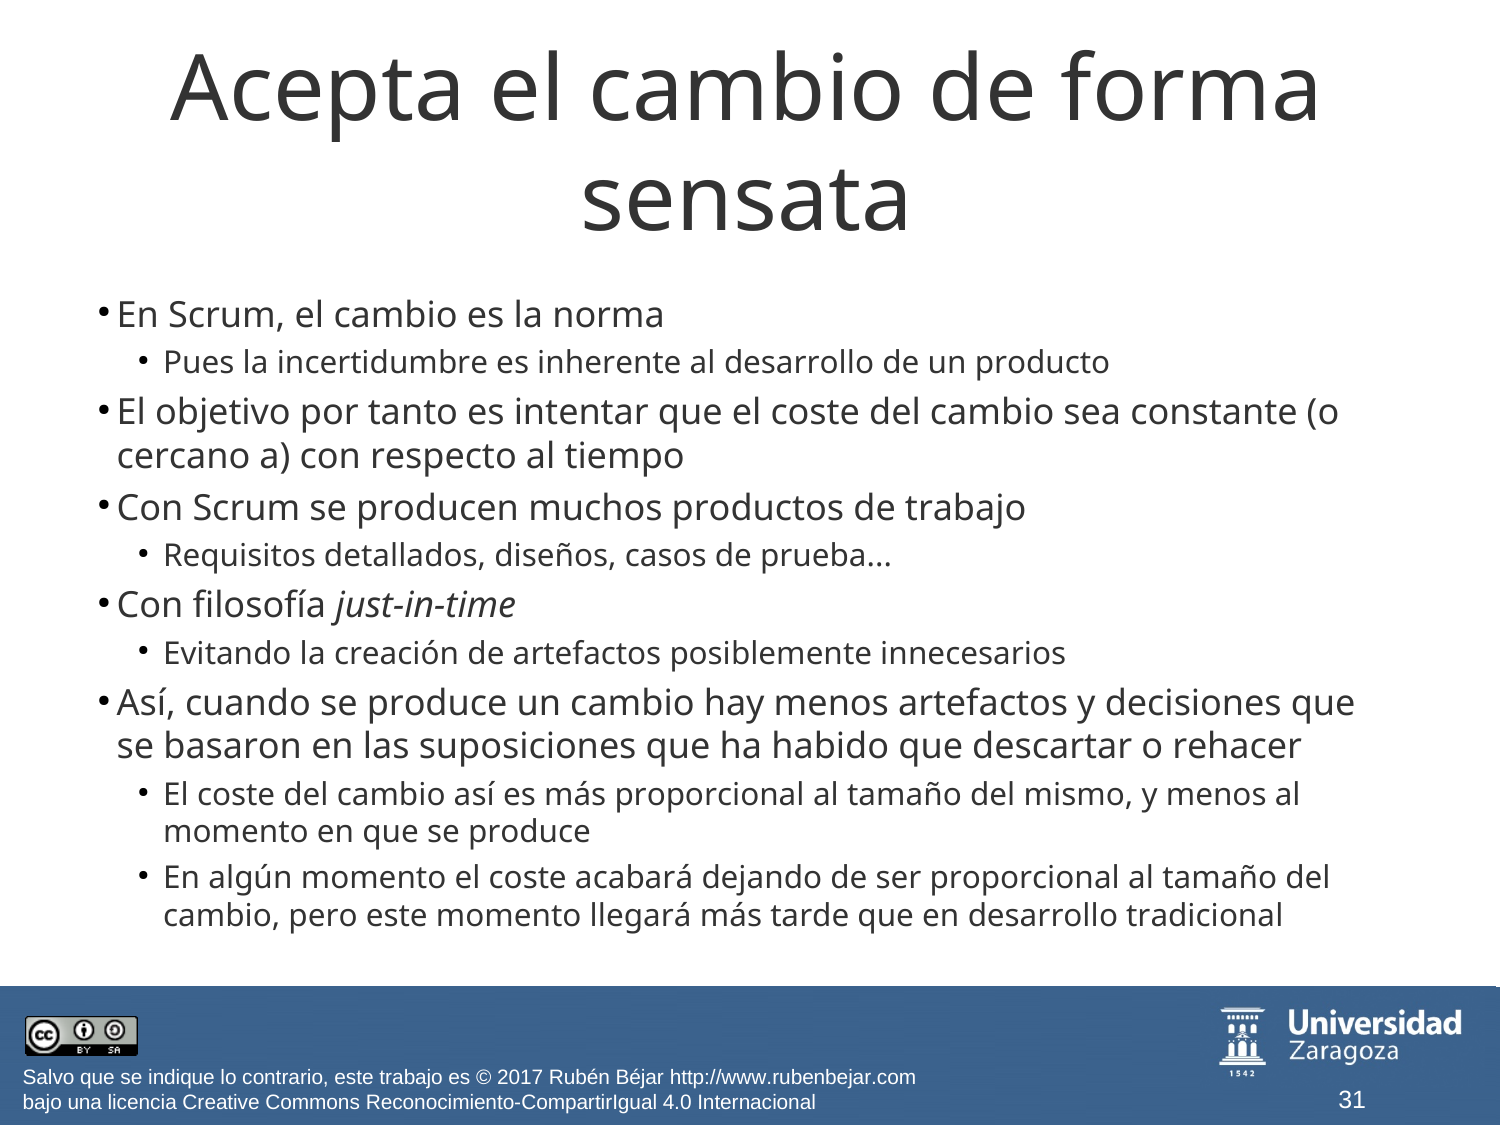

# Acepta el cambio de forma sensata
En Scrum, el cambio es la norma
Pues la incertidumbre es inherente al desarrollo de un producto
El objetivo por tanto es intentar que el coste del cambio sea constante (o cercano a) con respecto al tiempo
Con Scrum se producen muchos productos de trabajo
Requisitos detallados, diseños, casos de prueba...
Con filosofía just-in-time
Evitando la creación de artefactos posiblemente innecesarios
Así, cuando se produce un cambio hay menos artefactos y decisiones que se basaron en las suposiciones que ha habido que descartar o rehacer
El coste del cambio así es más proporcional al tamaño del mismo, y menos al momento en que se produce
En algún momento el coste acabará dejando de ser proporcional al tamaño del cambio, pero este momento llegará más tarde que en desarrollo tradicional